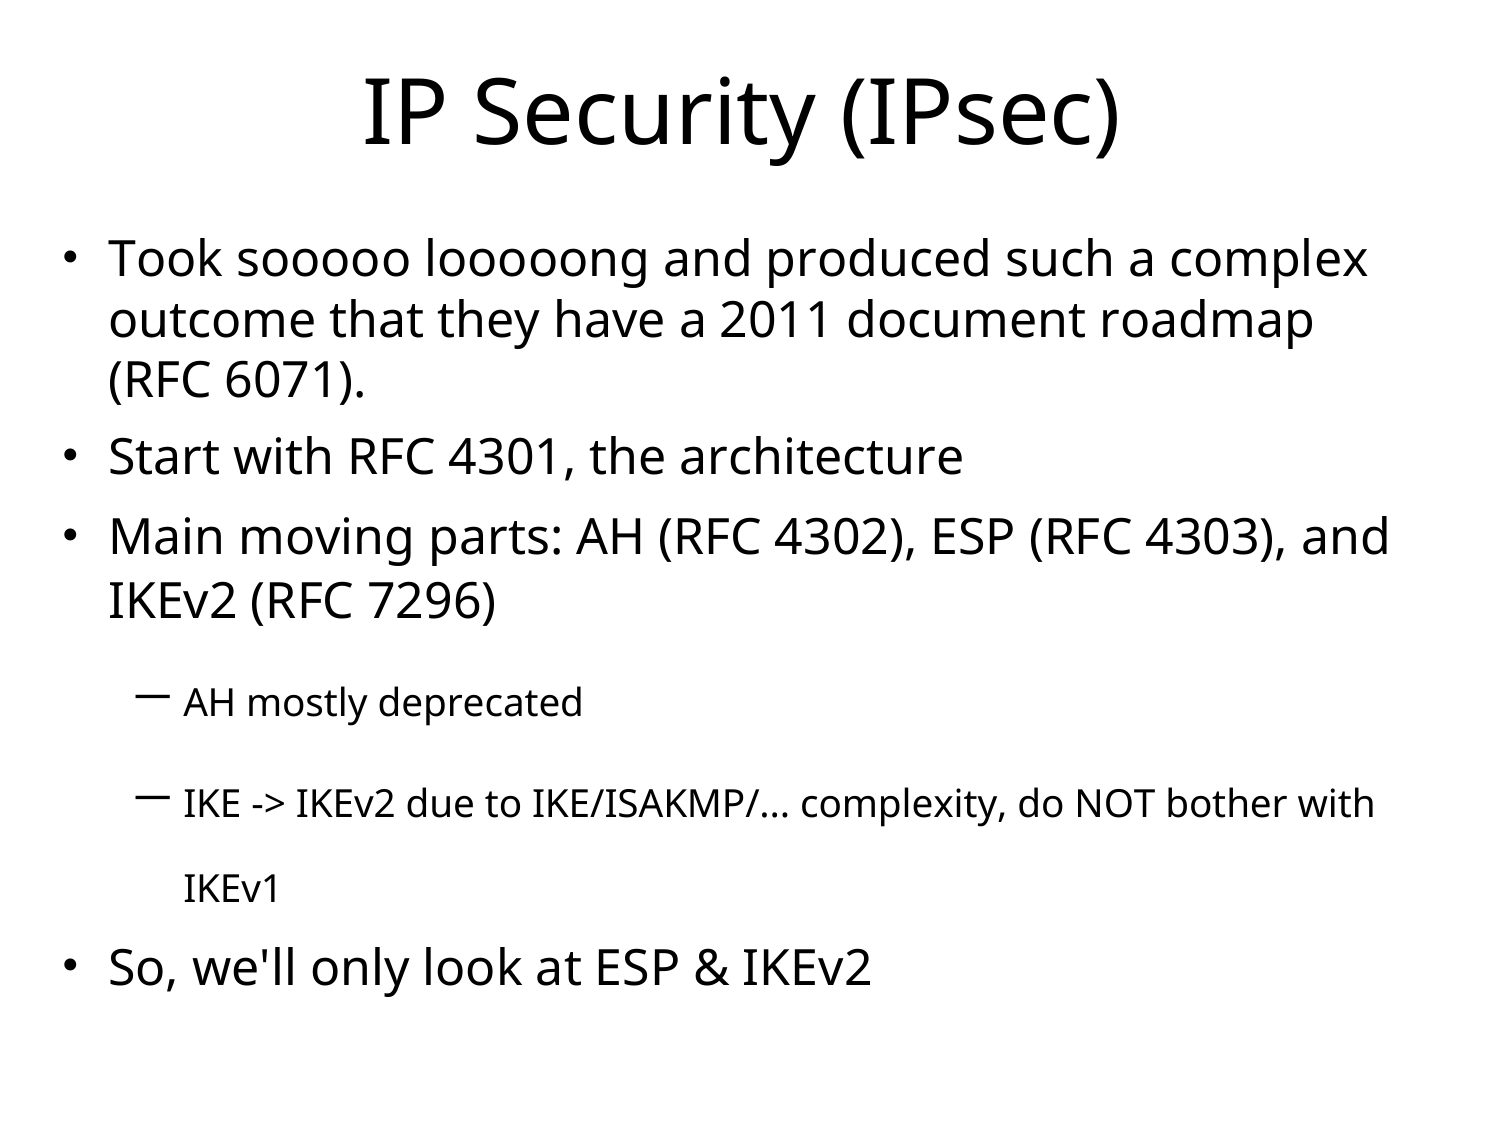

IP Security (IPsec)
Took sooooo looooong and produced such a complex outcome that they have a 2011 document roadmap (RFC 6071).
Start with RFC 4301, the architecture
Main moving parts: AH (RFC 4302), ESP (RFC 4303), and IKEv2 (RFC 7296)
AH mostly deprecated
IKE -> IKEv2 due to IKE/ISAKMP/... complexity, do NOT bother with IKEv1
So, we'll only look at ESP & IKEv2